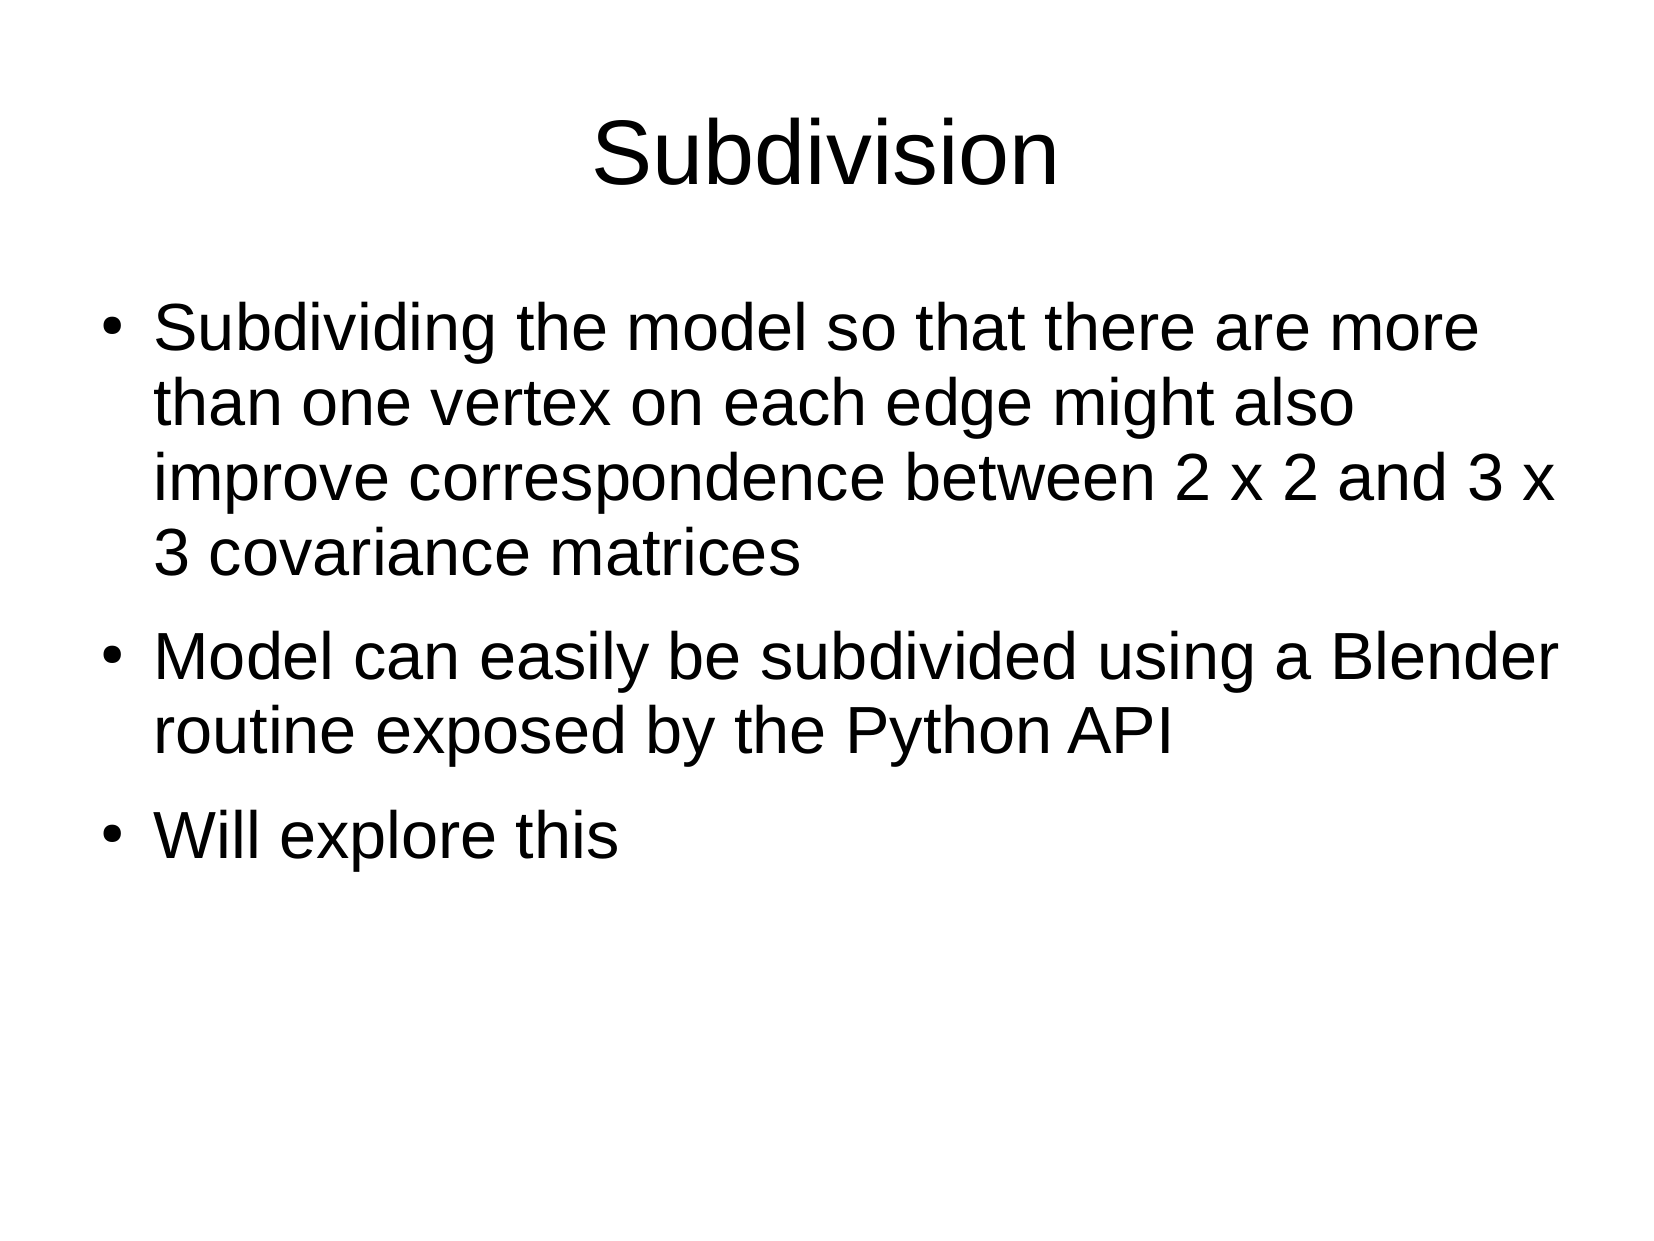

# Subdivision
Subdividing the model so that there are more than one vertex on each edge might also improve correspondence between 2 x 2 and 3 x 3 covariance matrices
Model can easily be subdivided using a Blender routine exposed by the Python API
Will explore this